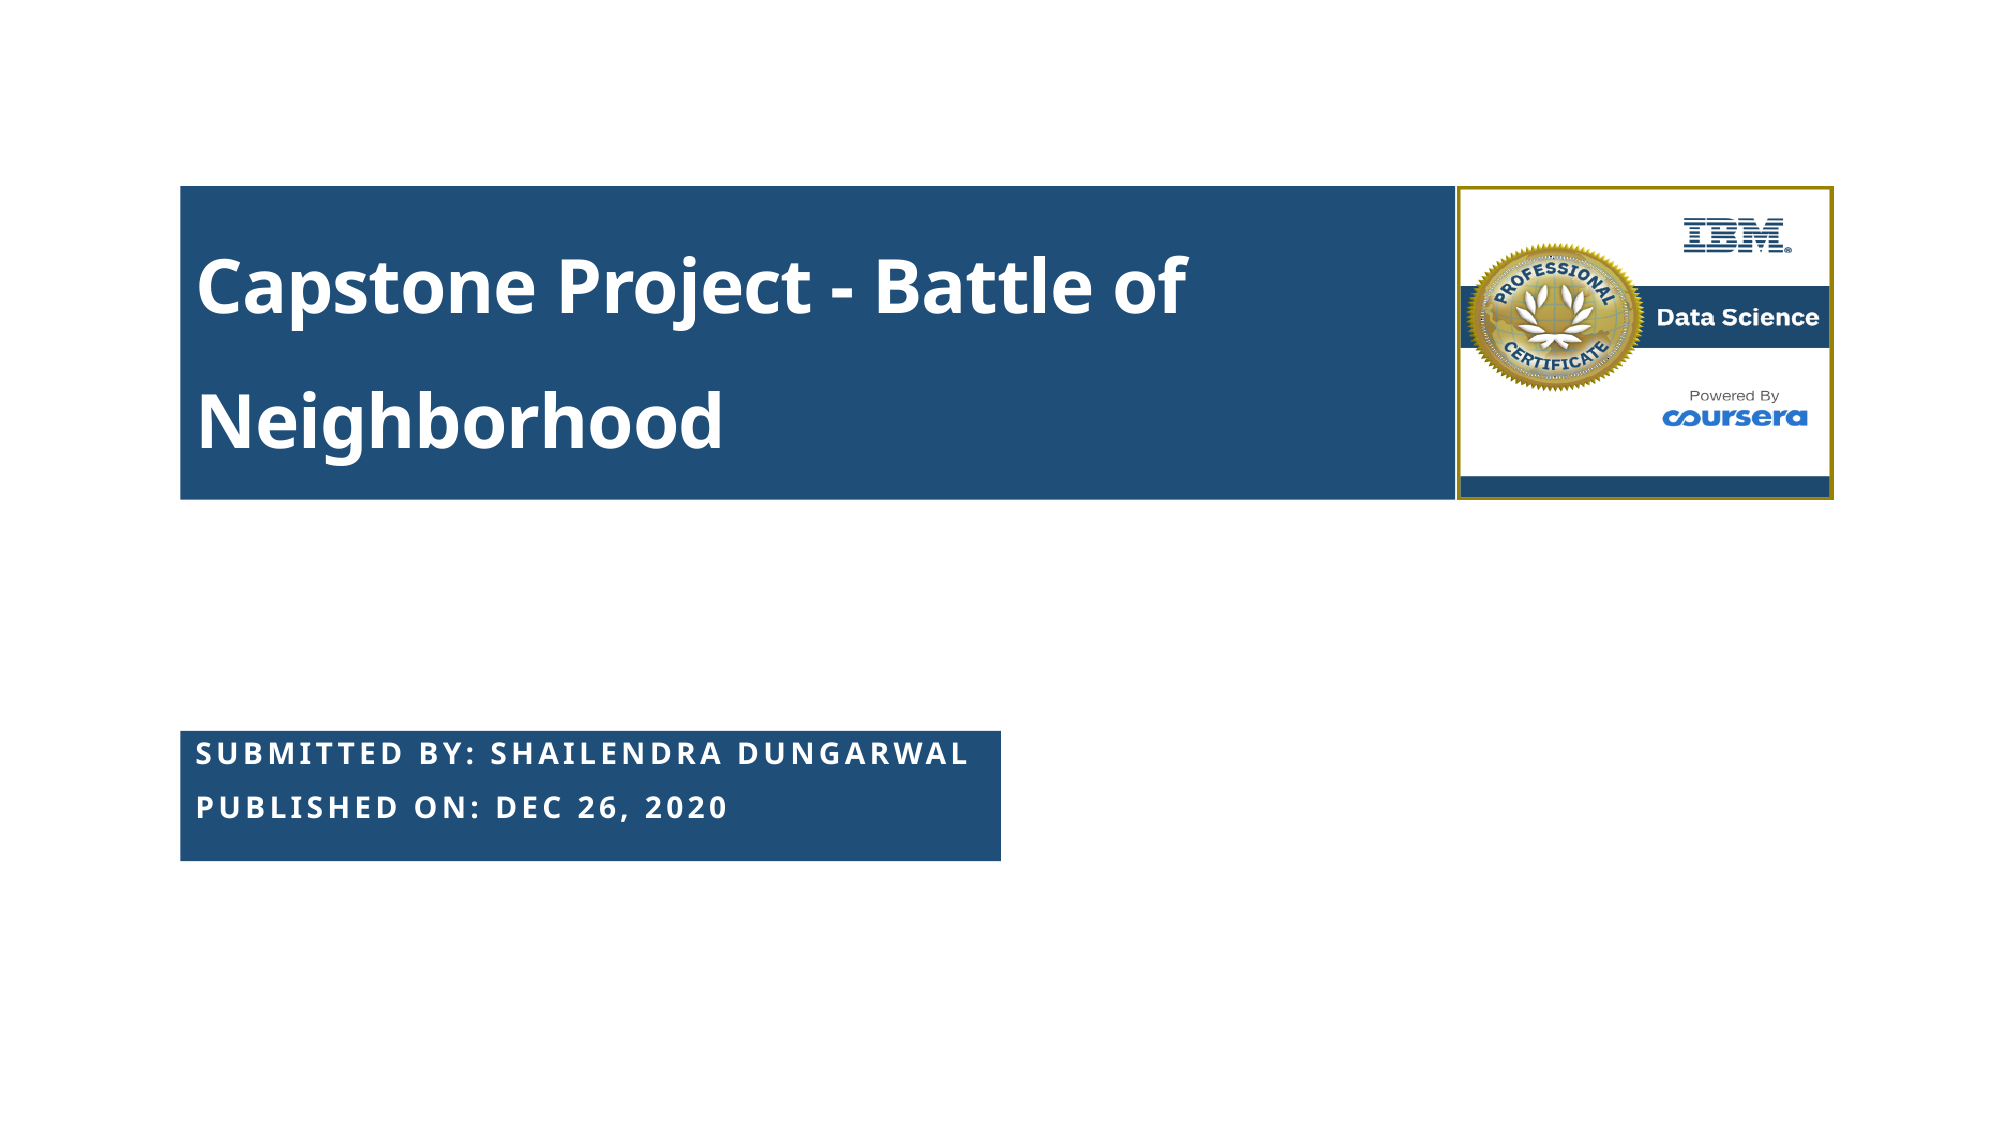

# Capstone Project - Battle of Neighborhood Recommend Toronto Neighborhood to open a Yoga Studio
Submitted By: Shailendra Dungarwal
Published on: Dec 26, 2020